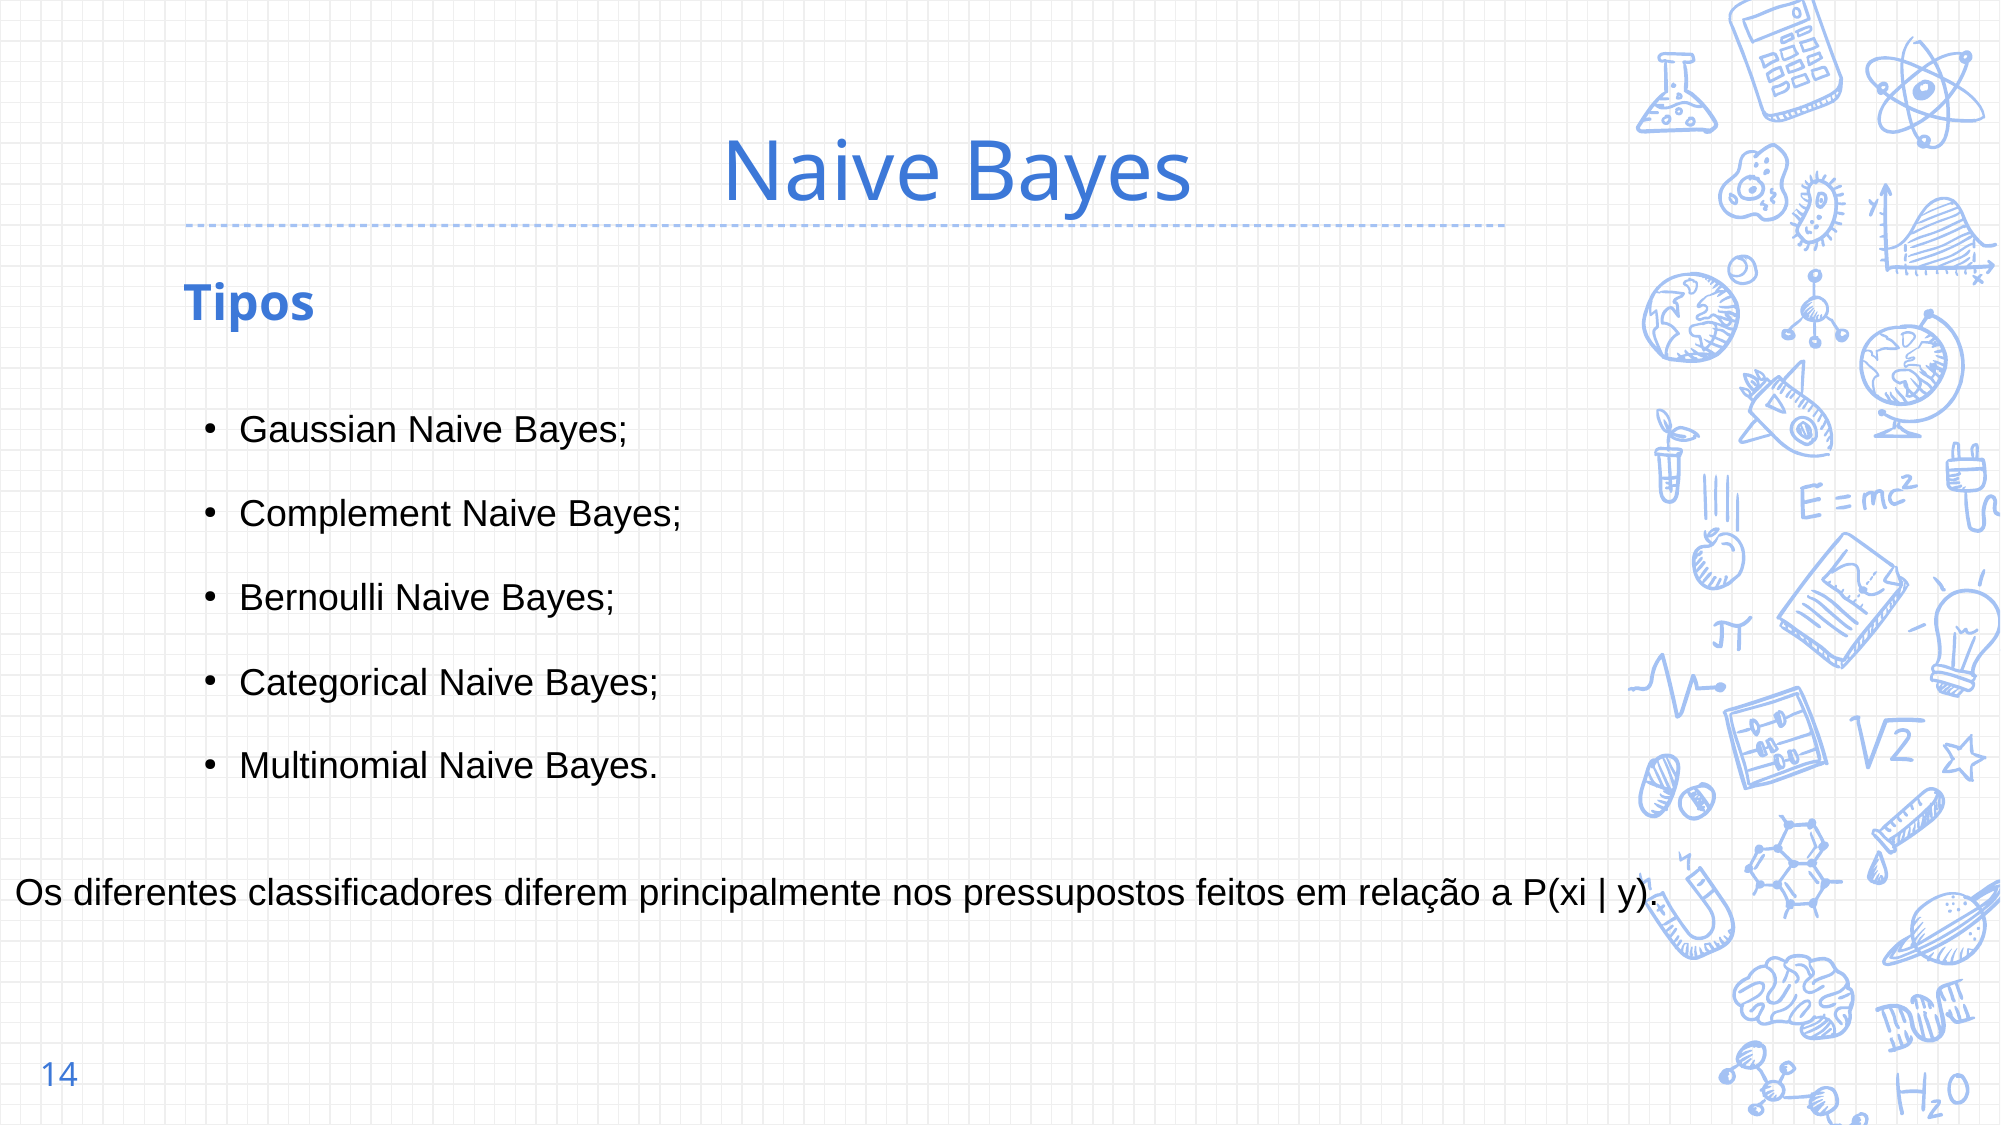

Naive Bayes
Tipos
Gaussian Naive Bayes;
Complement Naive Bayes;
Bernoulli Naive Bayes;
Categorical Naive Bayes;
Multinomial Naive Bayes.
Os diferentes classificadores diferem principalmente nos pressupostos feitos em relação a P(xi | y).